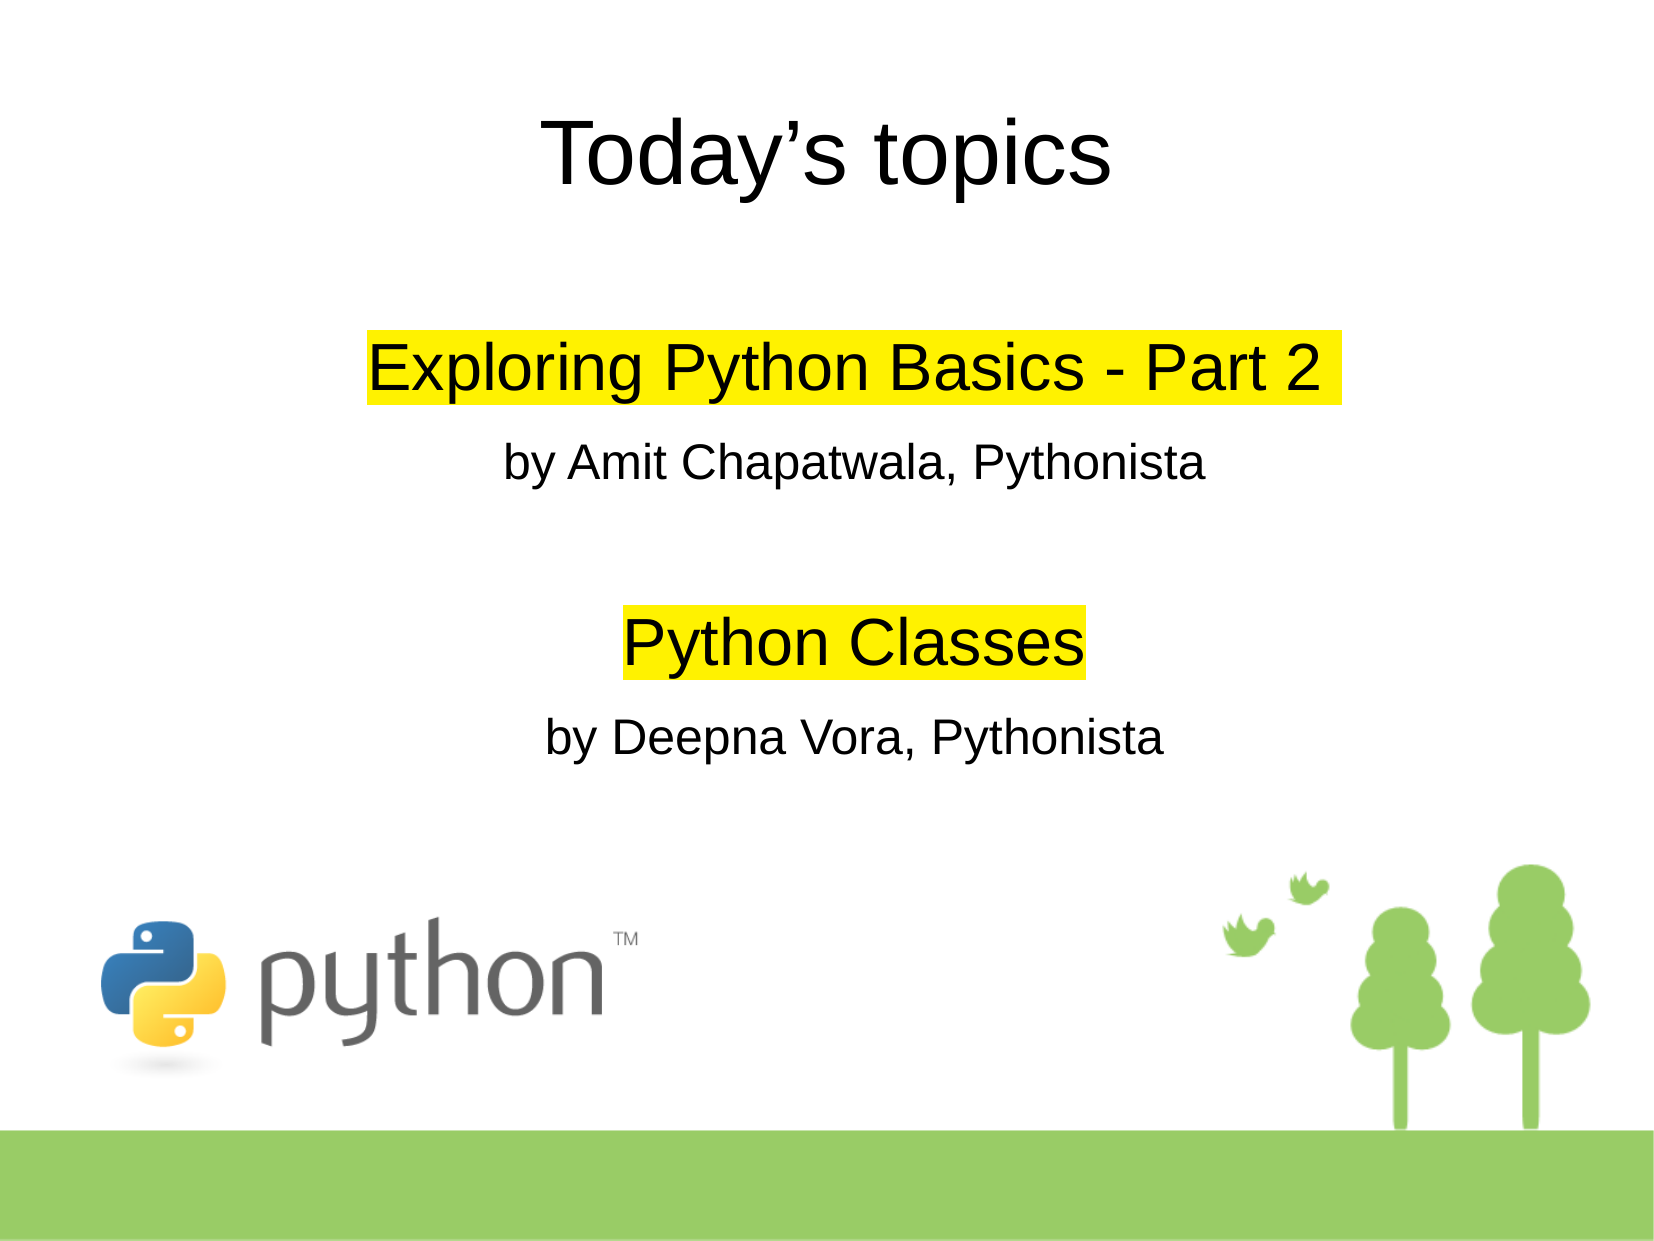

# Today’s topics
Exploring Python Basics - Part 2
by Amit Chapatwala, Pythonista
Python Classes
by Deepna Vora, Pythonista